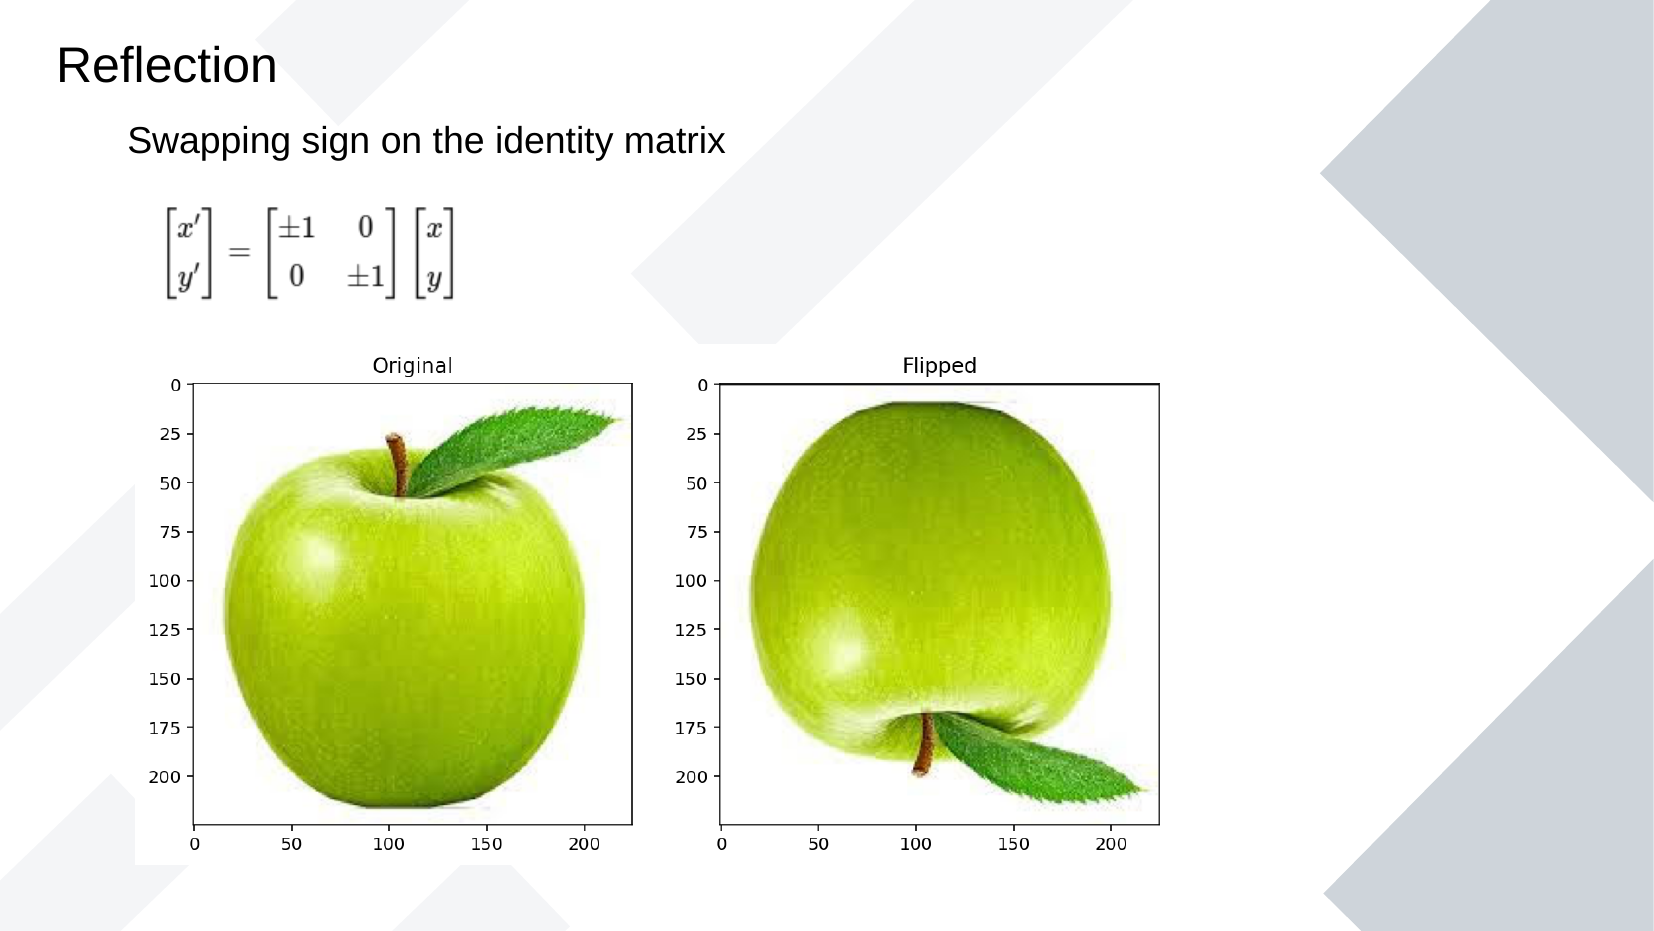

Reflection
Swapping sign on the identity matrix